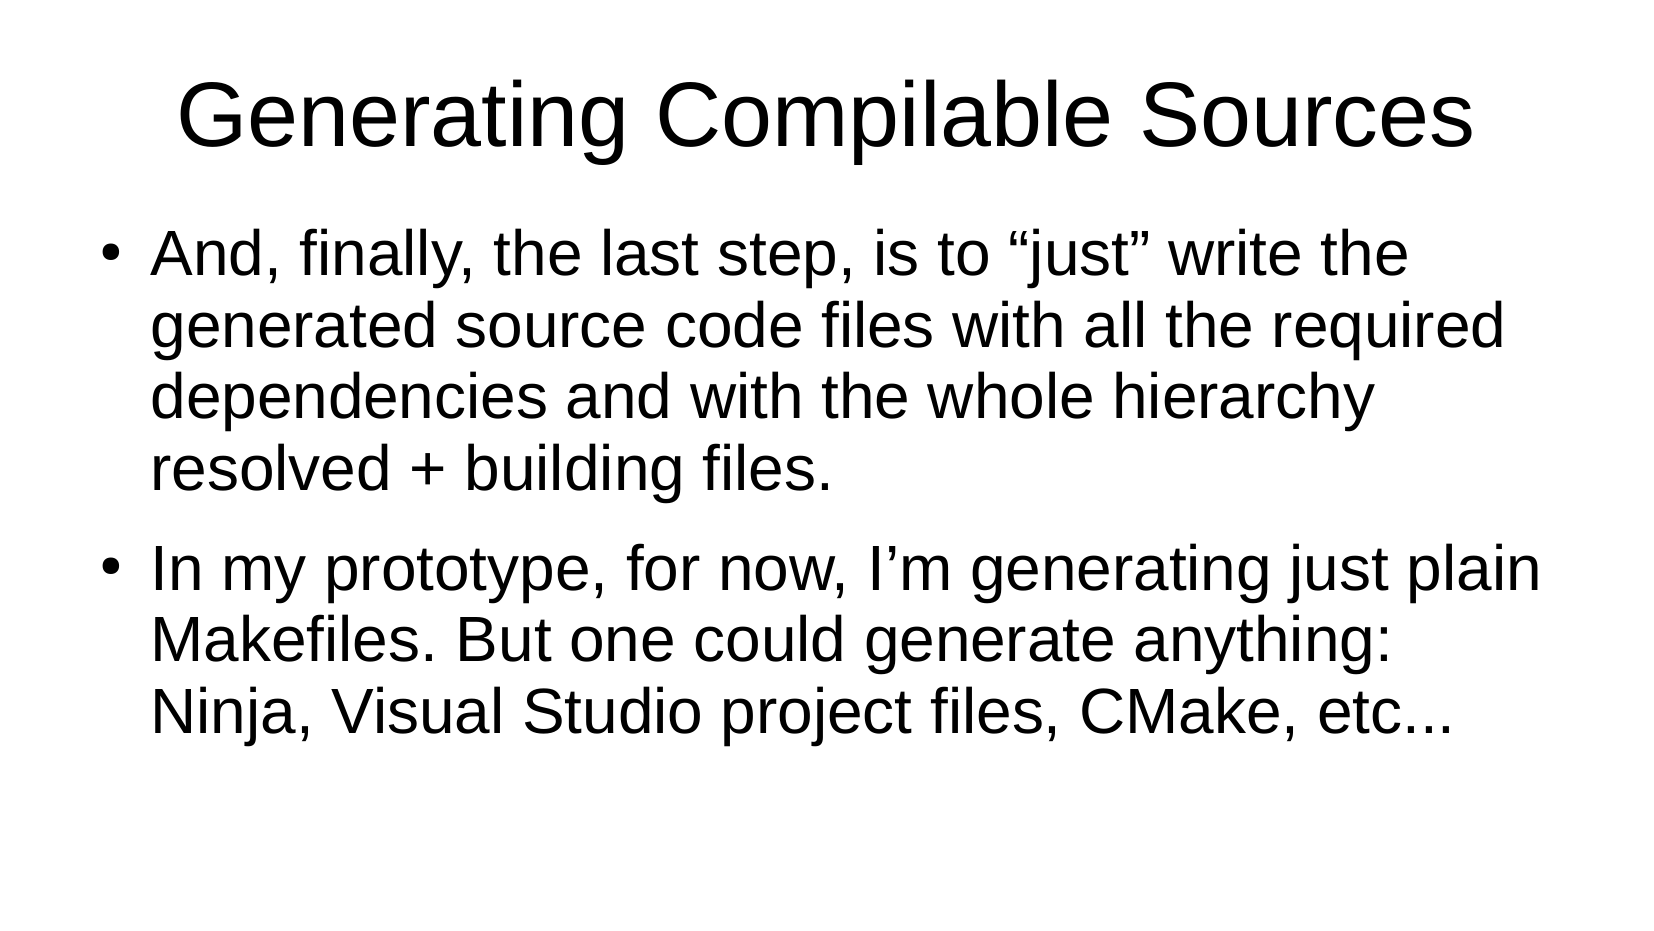

# Generating Compilable Sources
And, finally, the last step, is to “just” write the generated source code files with all the required dependencies and with the whole hierarchy resolved + building files.
In my prototype, for now, I’m generating just plain Makefiles. But one could generate anything: Ninja, Visual Studio project files, CMake, etc...